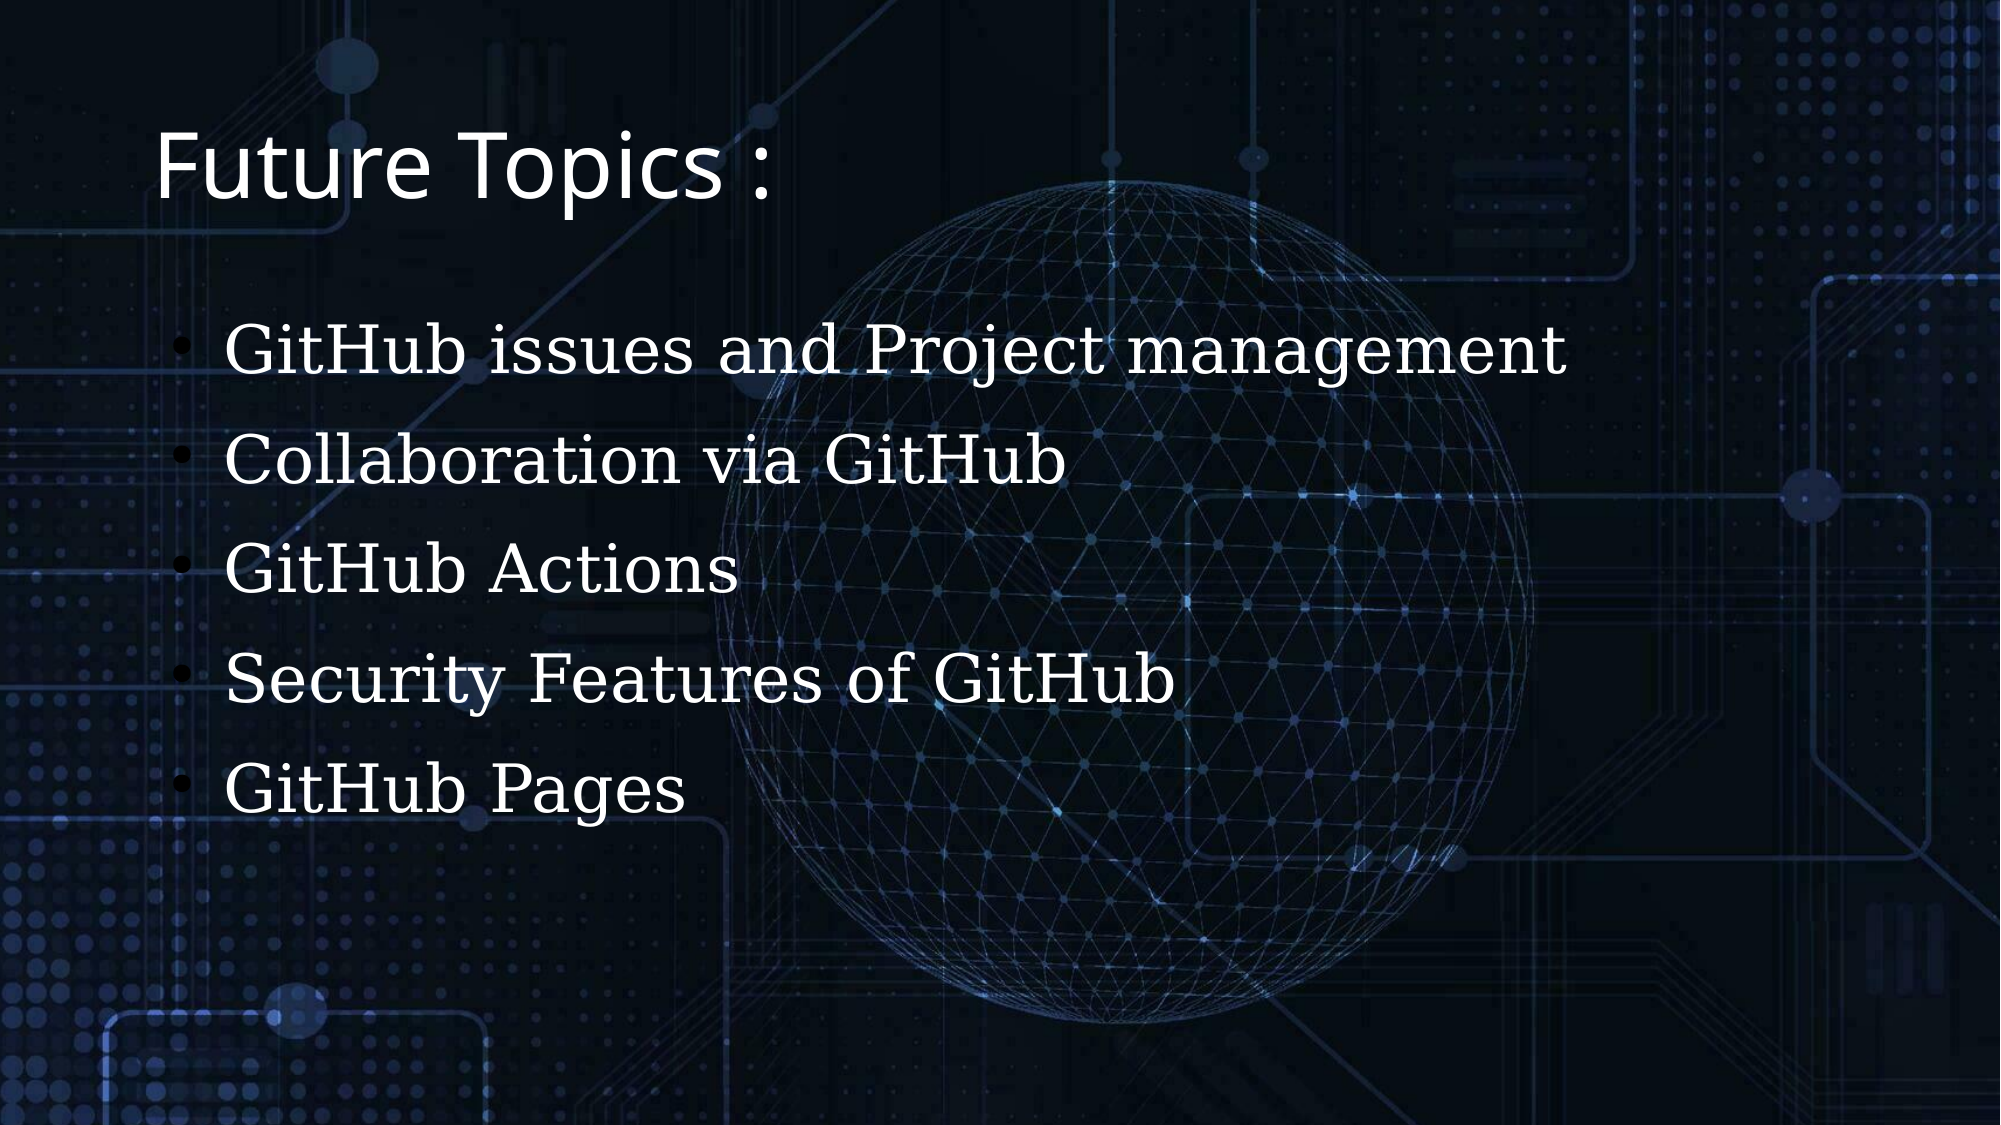

# Future Topics :
GitHub issues and Project management
Collaboration via GitHub
GitHub Actions
Security Features of GitHub
GitHub Pages